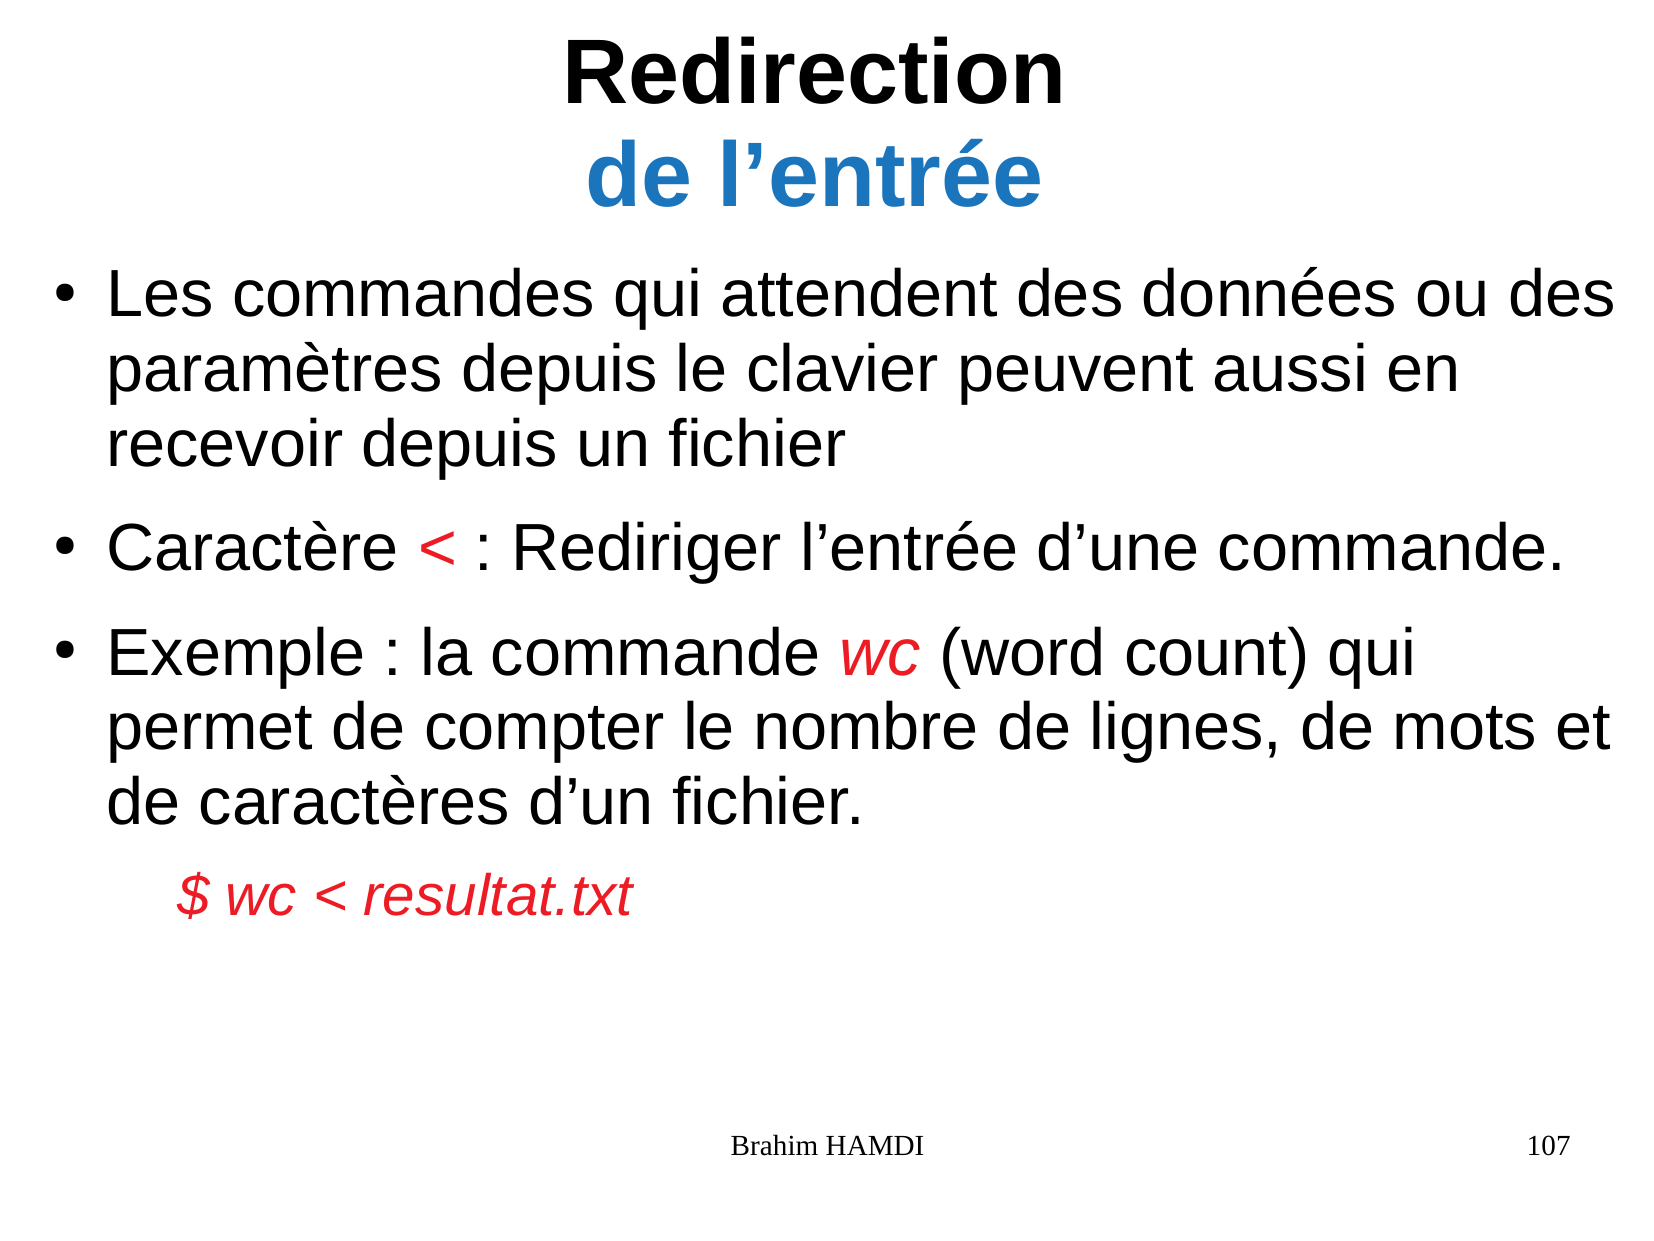

# Redirection de l’entrée
Les commandes qui attendent des données ou des paramètres depuis le clavier peuvent aussi en recevoir depuis un fichier
Caractère < : Rediriger l’entrée d’une commande.
Exemple : la commande wc (word count) qui permet de compter le nombre de lignes, de mots et de caractères d’un fichier.
$ wc < resultat.txt
Brahim HAMDI
107